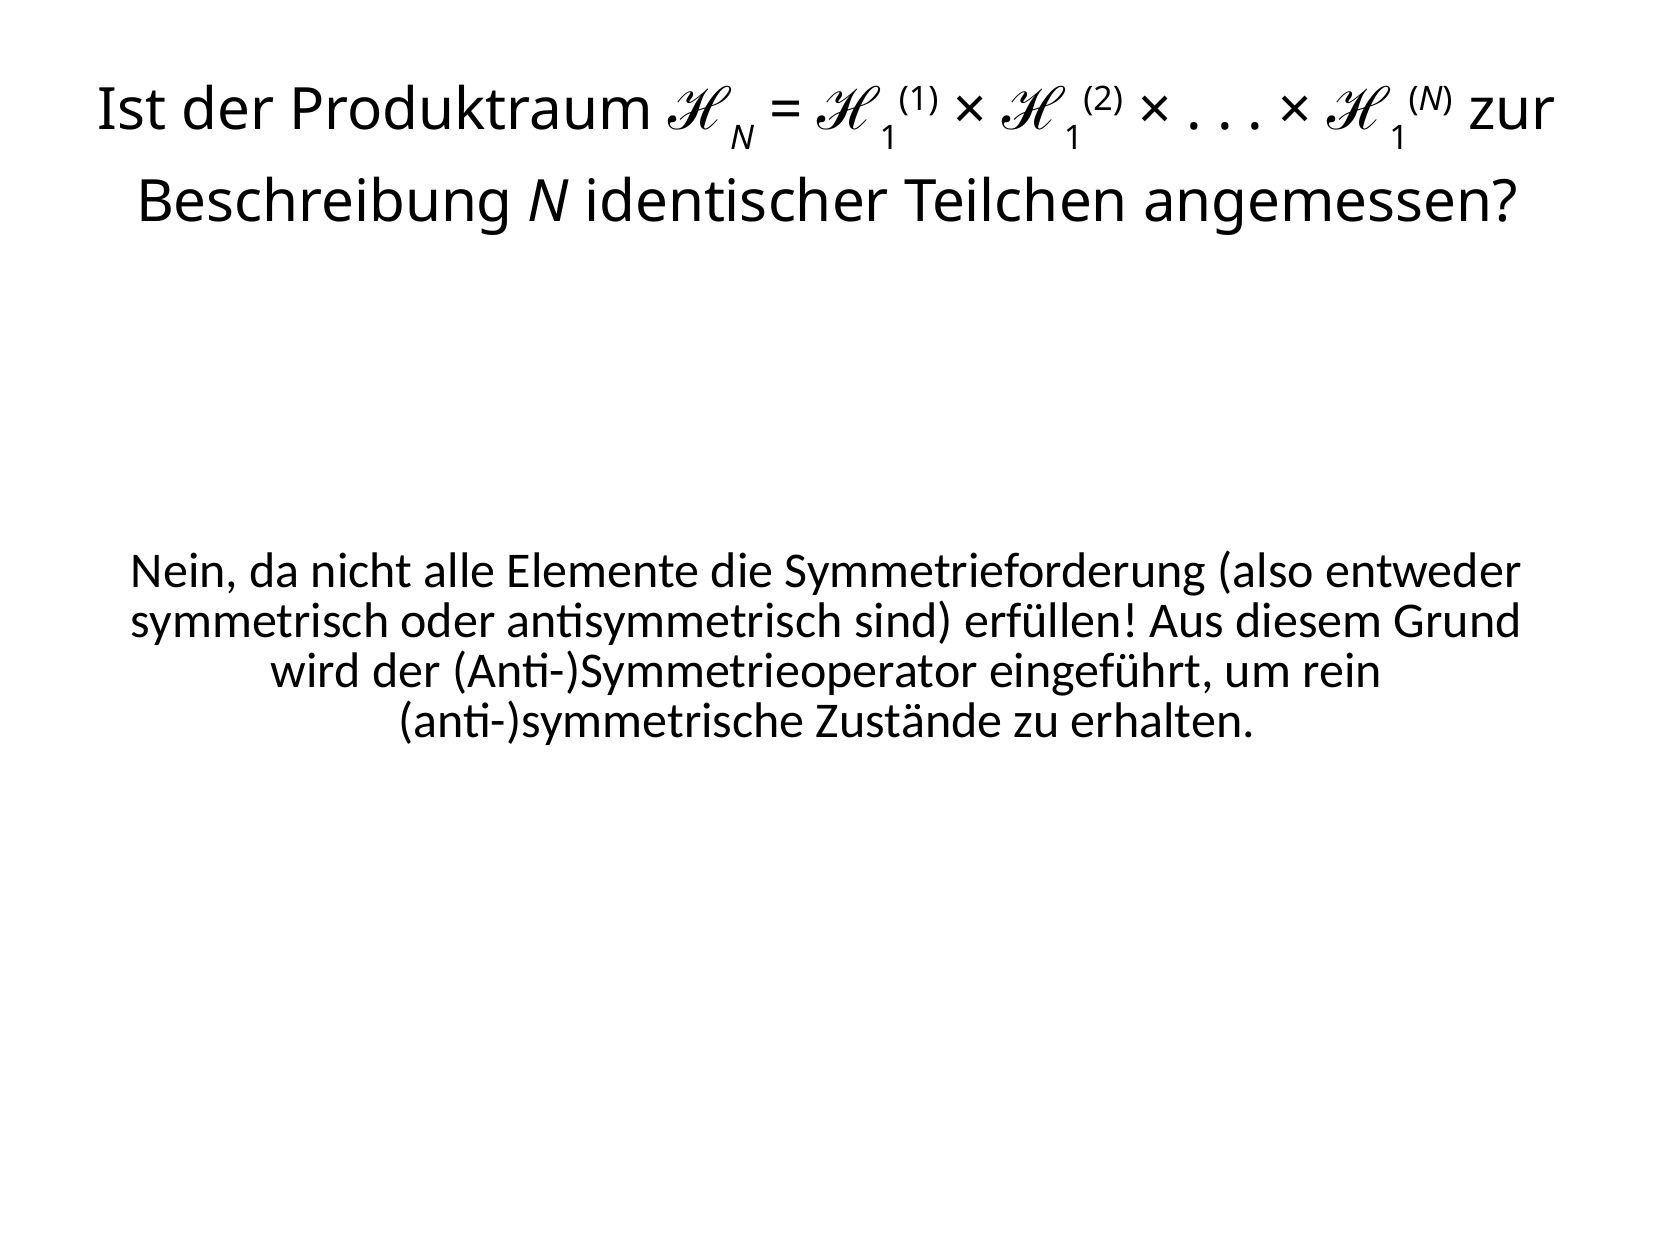

# Ist der Produktraum ℋN = ℋ1(1) × ℋ1(2) × . . . × ℋ1(N) zur Beschreibung N identischer Teilchen angemessen?
Nein, da nicht alle Elemente die Symmetrieforderung (also entweder symmetrisch oder antisymmetrisch sind) erfüllen! Aus diesem Grund wird der (Anti-)Symmetrieoperator eingeführt, um rein (anti-)symmetrische Zustände zu erhalten.